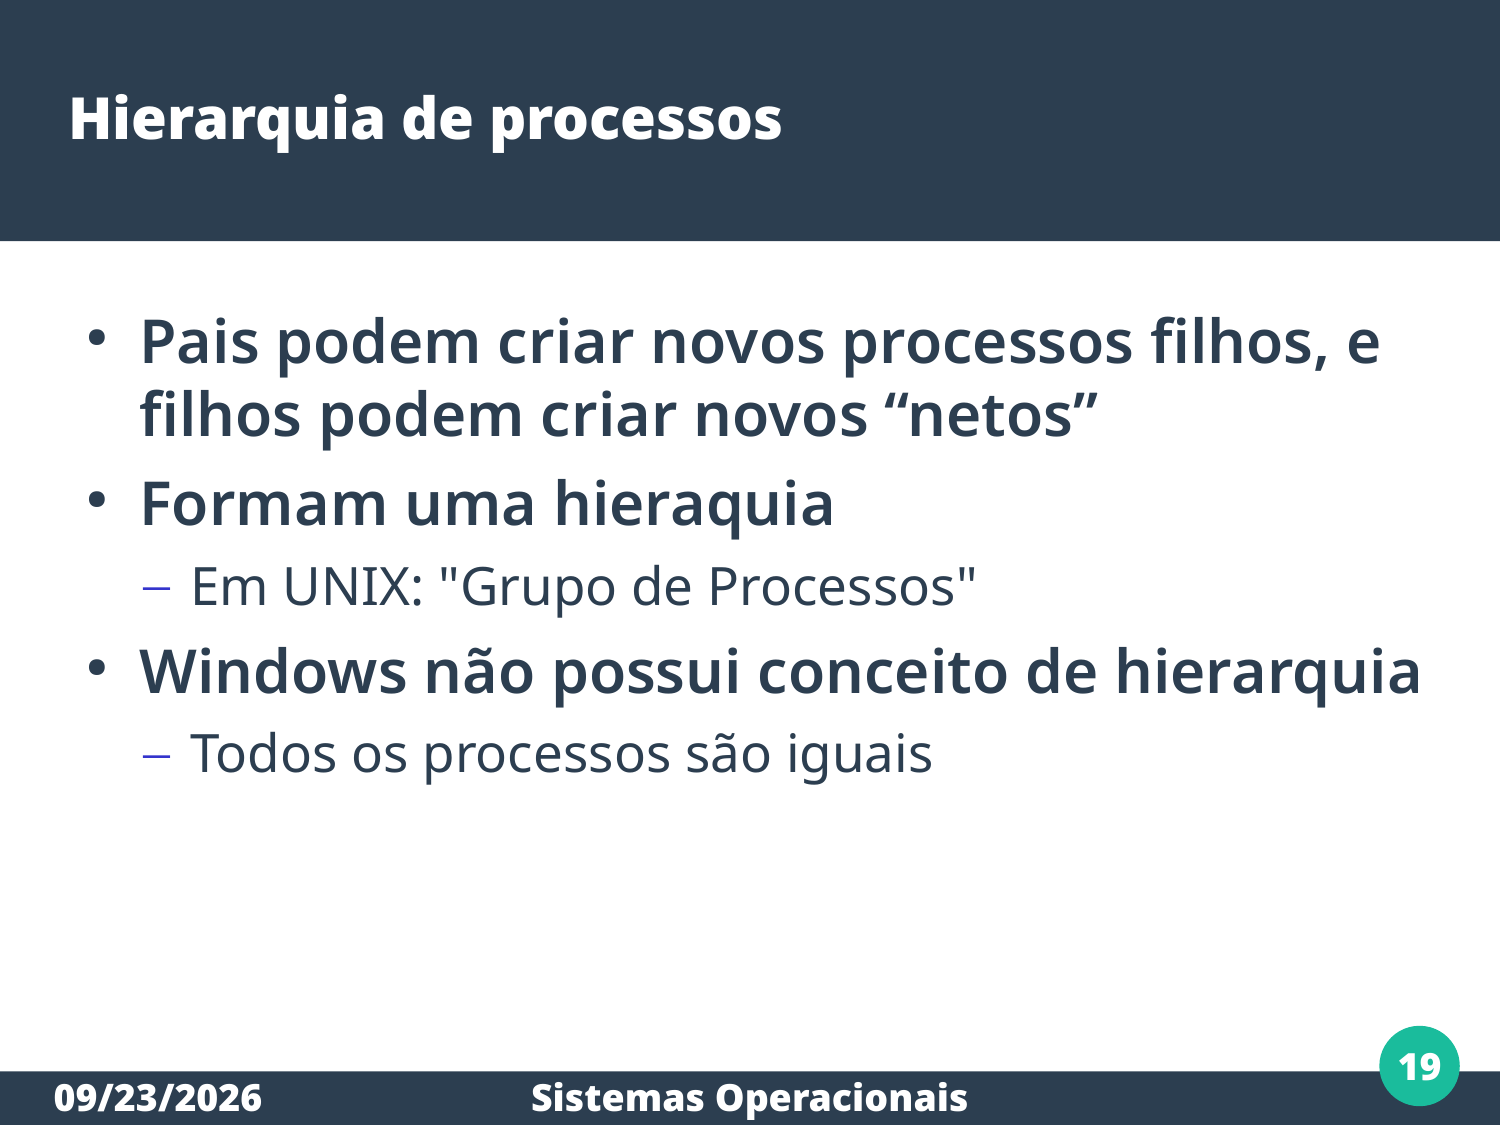

# Hierarquia de processos
Pais podem criar novos processos filhos, e filhos podem criar novos “netos”
Formam uma hieraquia
Em UNIX: "Grupo de Processos"
Windows não possui conceito de hierarquia
Todos os processos são iguais
19
Sistemas Operacionais